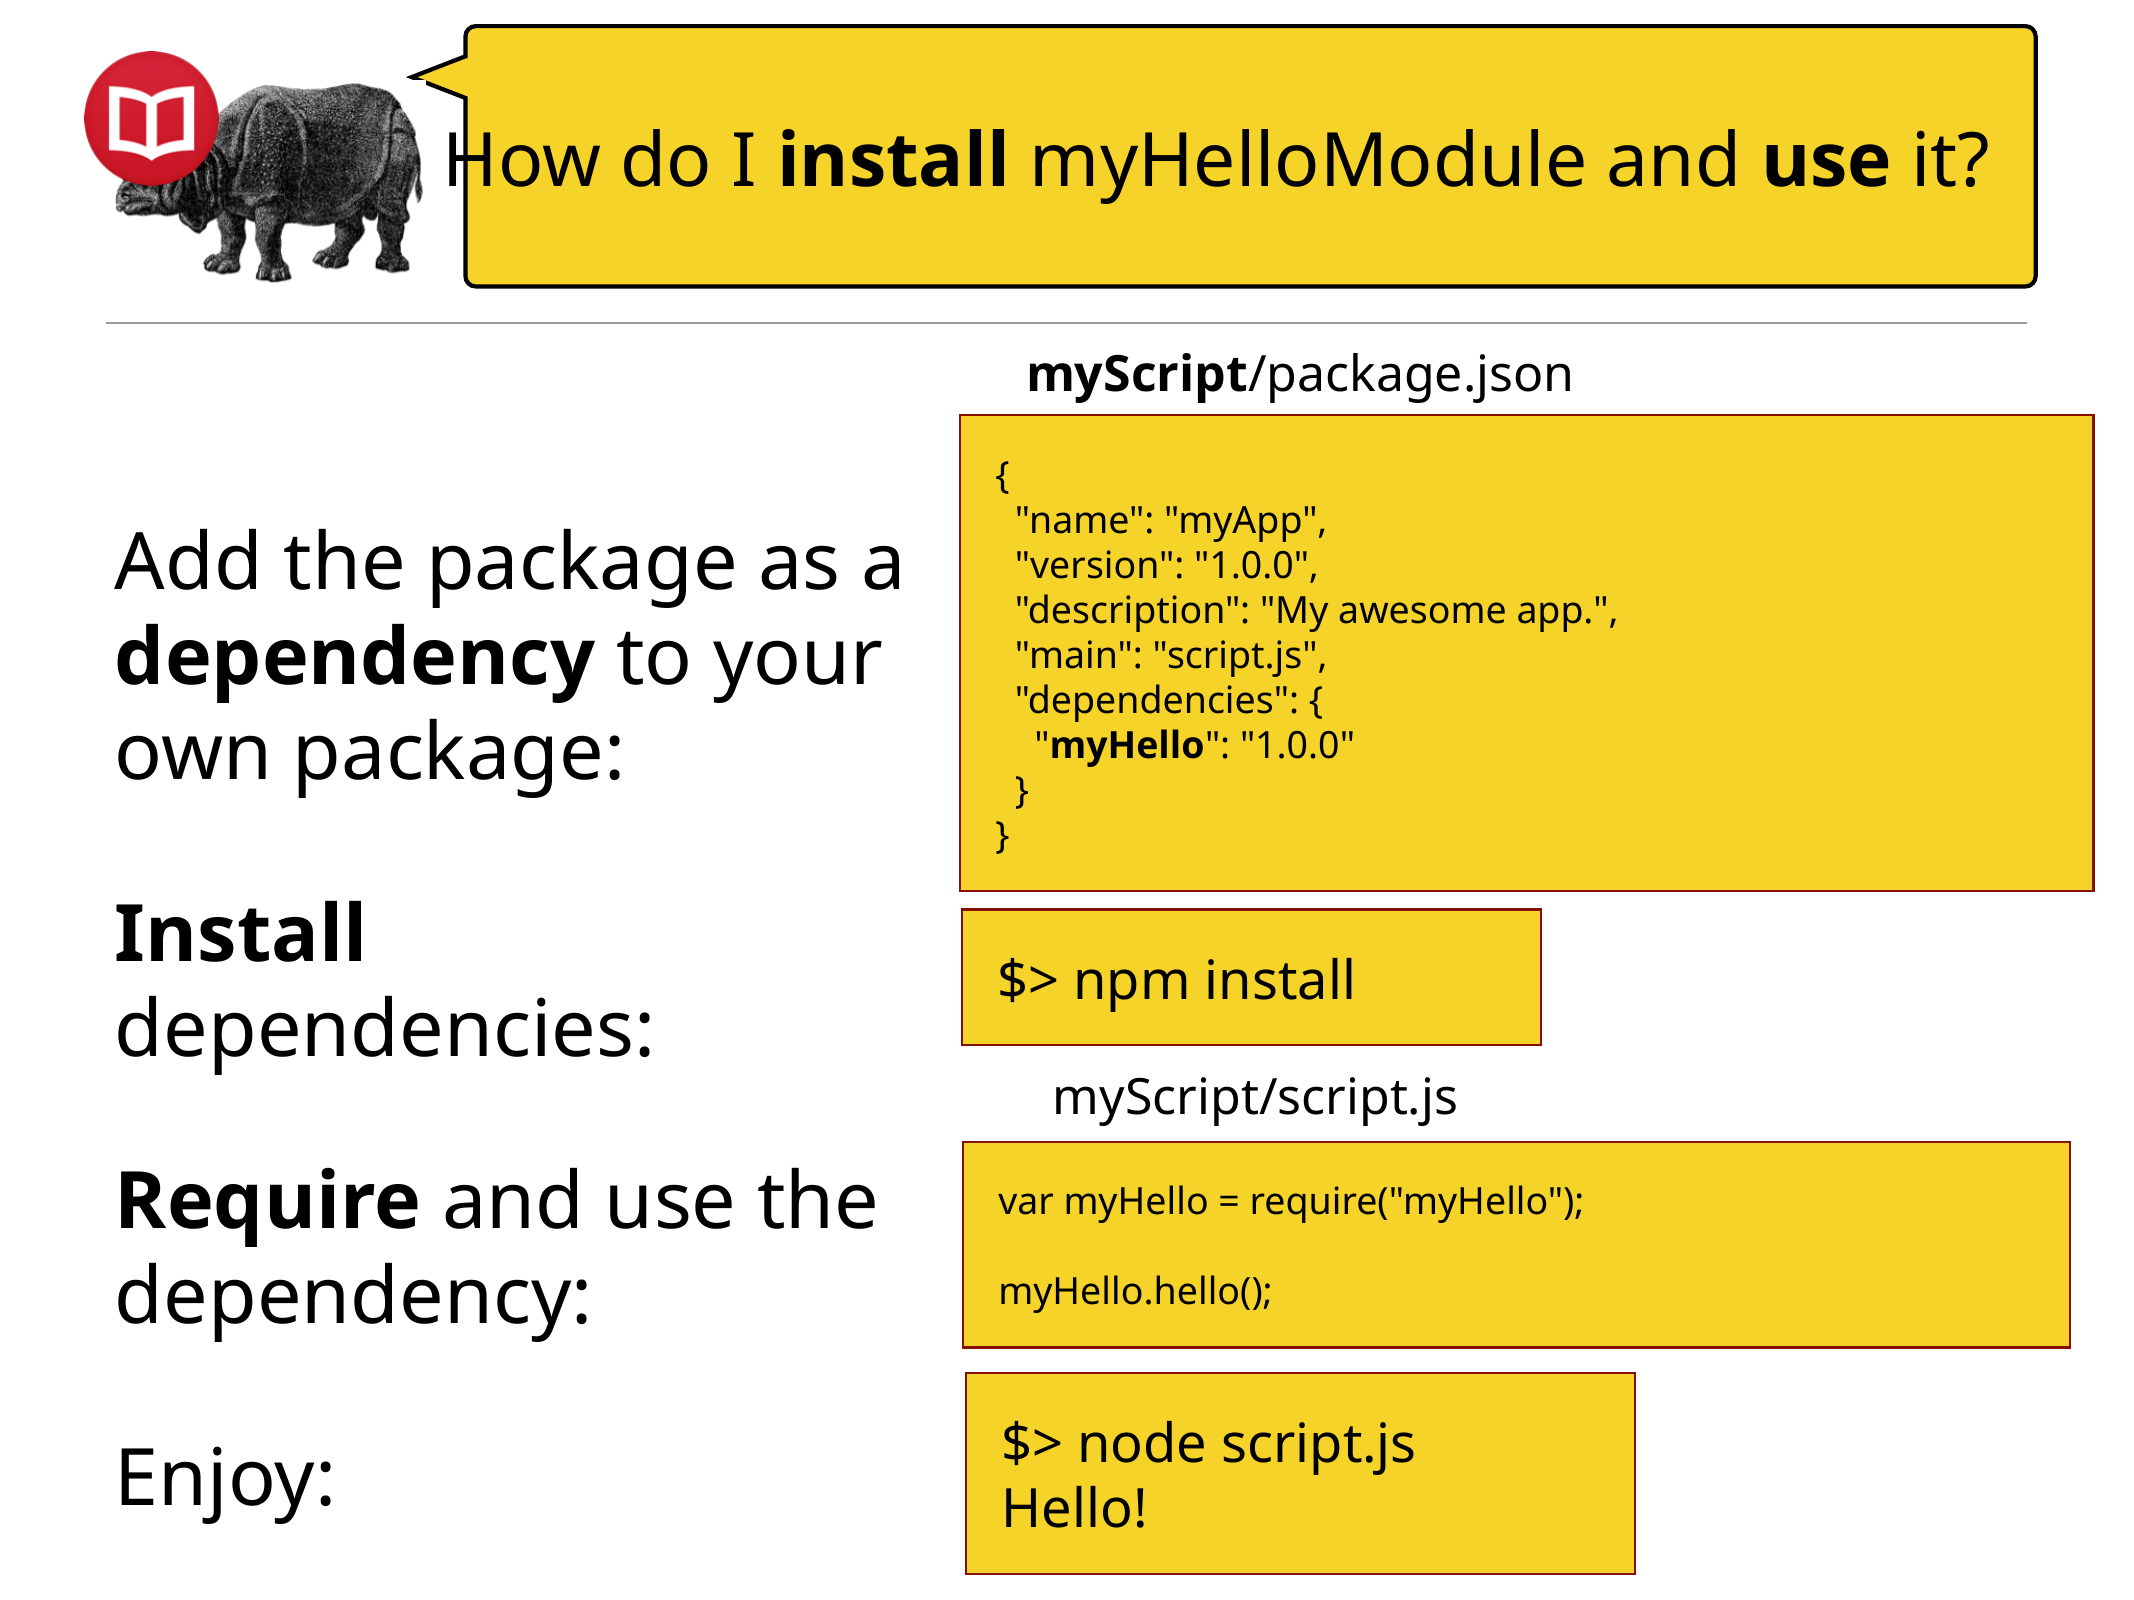

How do I install myHelloModule and use it?
myScript/package.json
{
 "name": "myApp",
 "version": "1.0.0",
 "description": "My awesome app.",
 "main": "script.js",
 "dependencies": {
 "myHello": "1.0.0"
 }
}
Add the package as a dependency to your own package:
Install dependencies:
$> npm install
myScript/script.js
Require and use the dependency:
var myHello = require("myHello");
myHello.hello();
$> node script.js
Hello!
Enjoy: